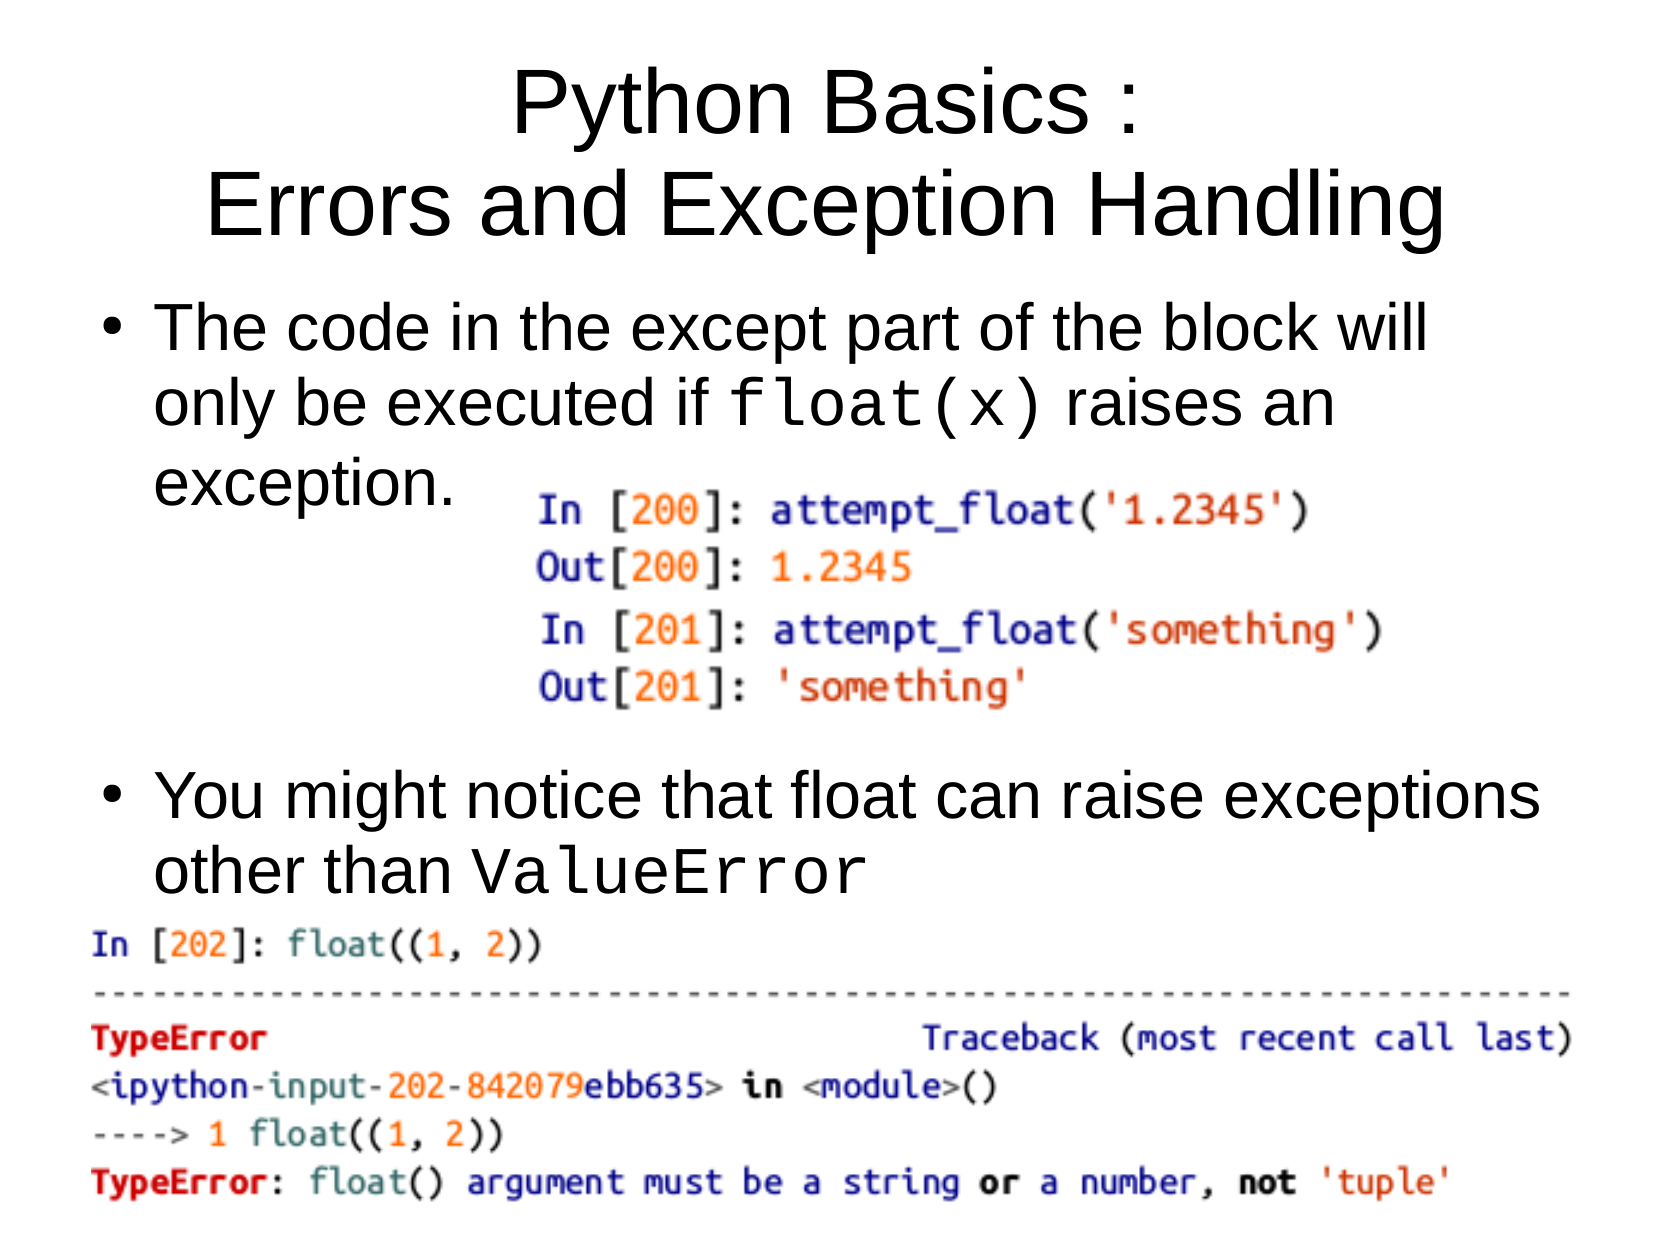

# Python Basics : Errors and Exception Handling
The code in the except part of the block will only be executed if float(x) raises an exception.
You might notice that float can raise exceptions other than ValueError